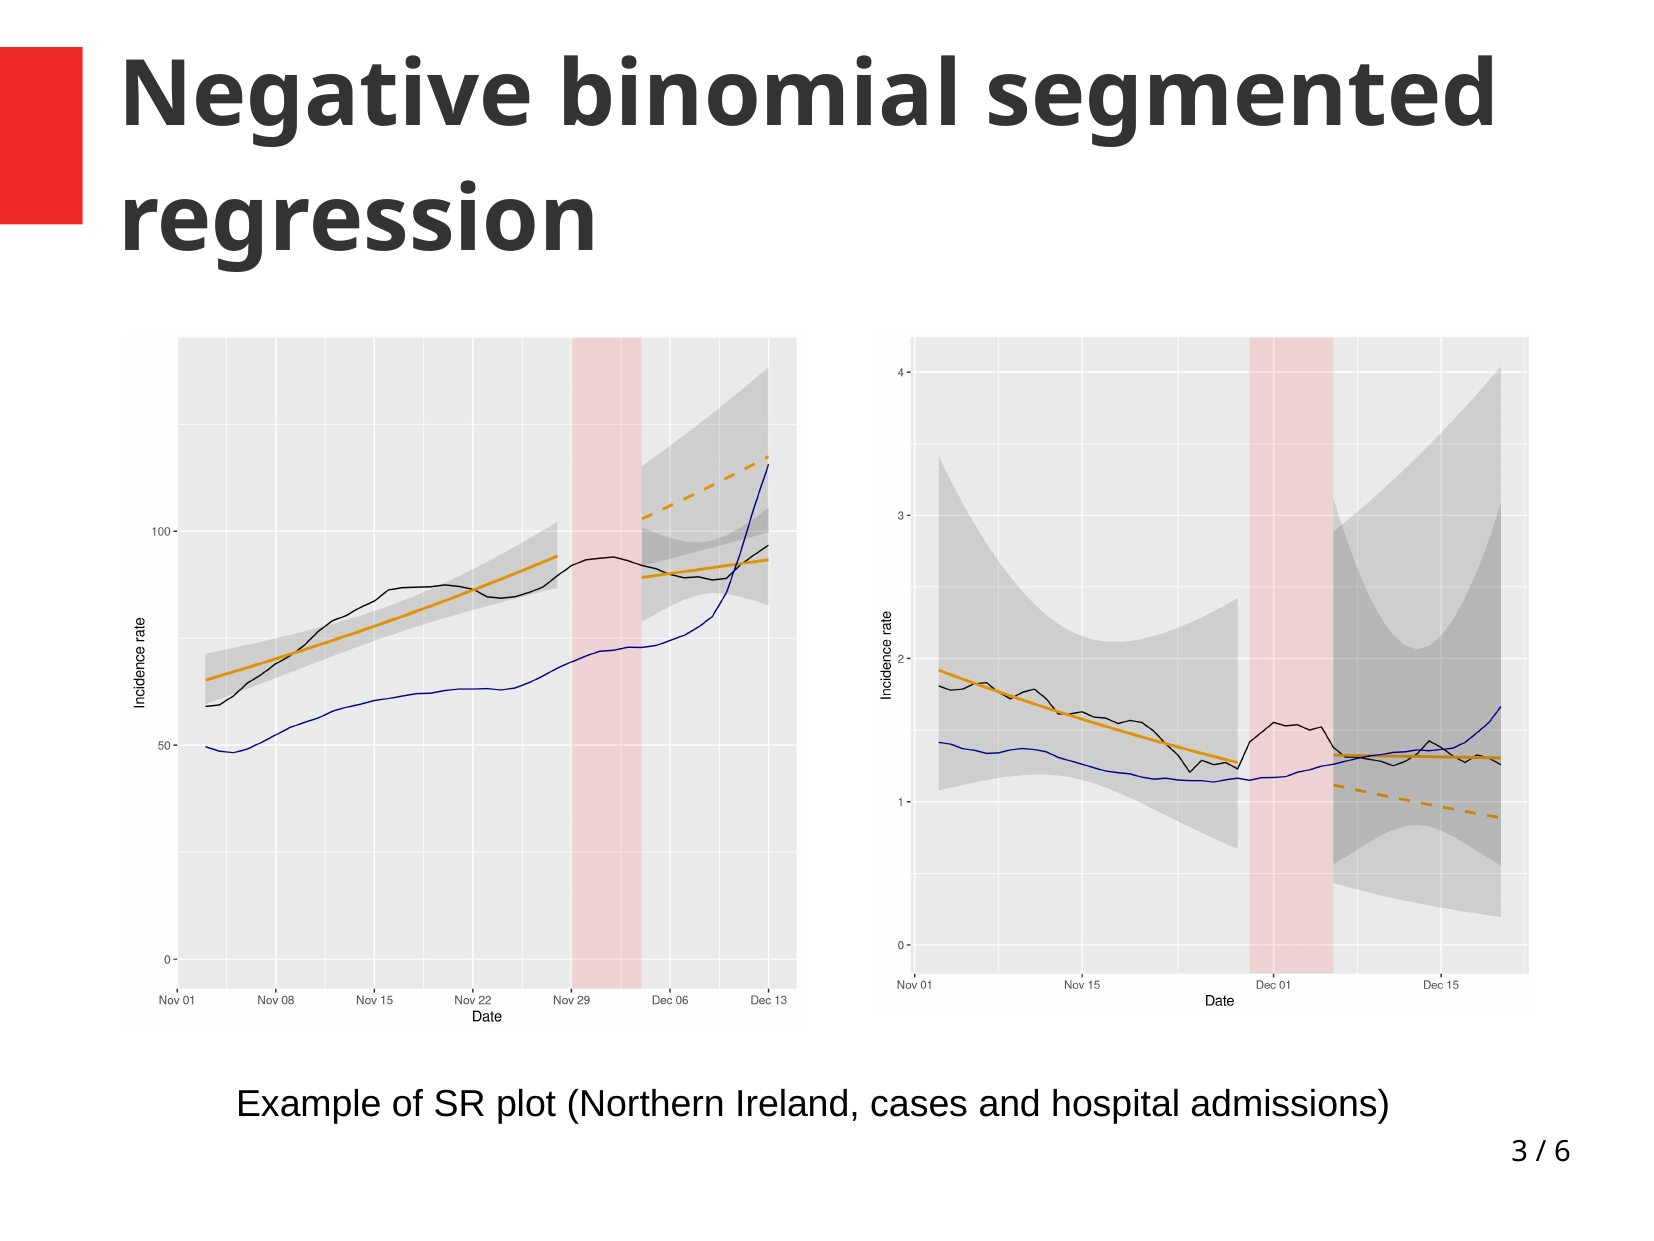

# Negative binomial segmented regression
Example of SR plot (Northern Ireland, cases and hospital admissions)
3